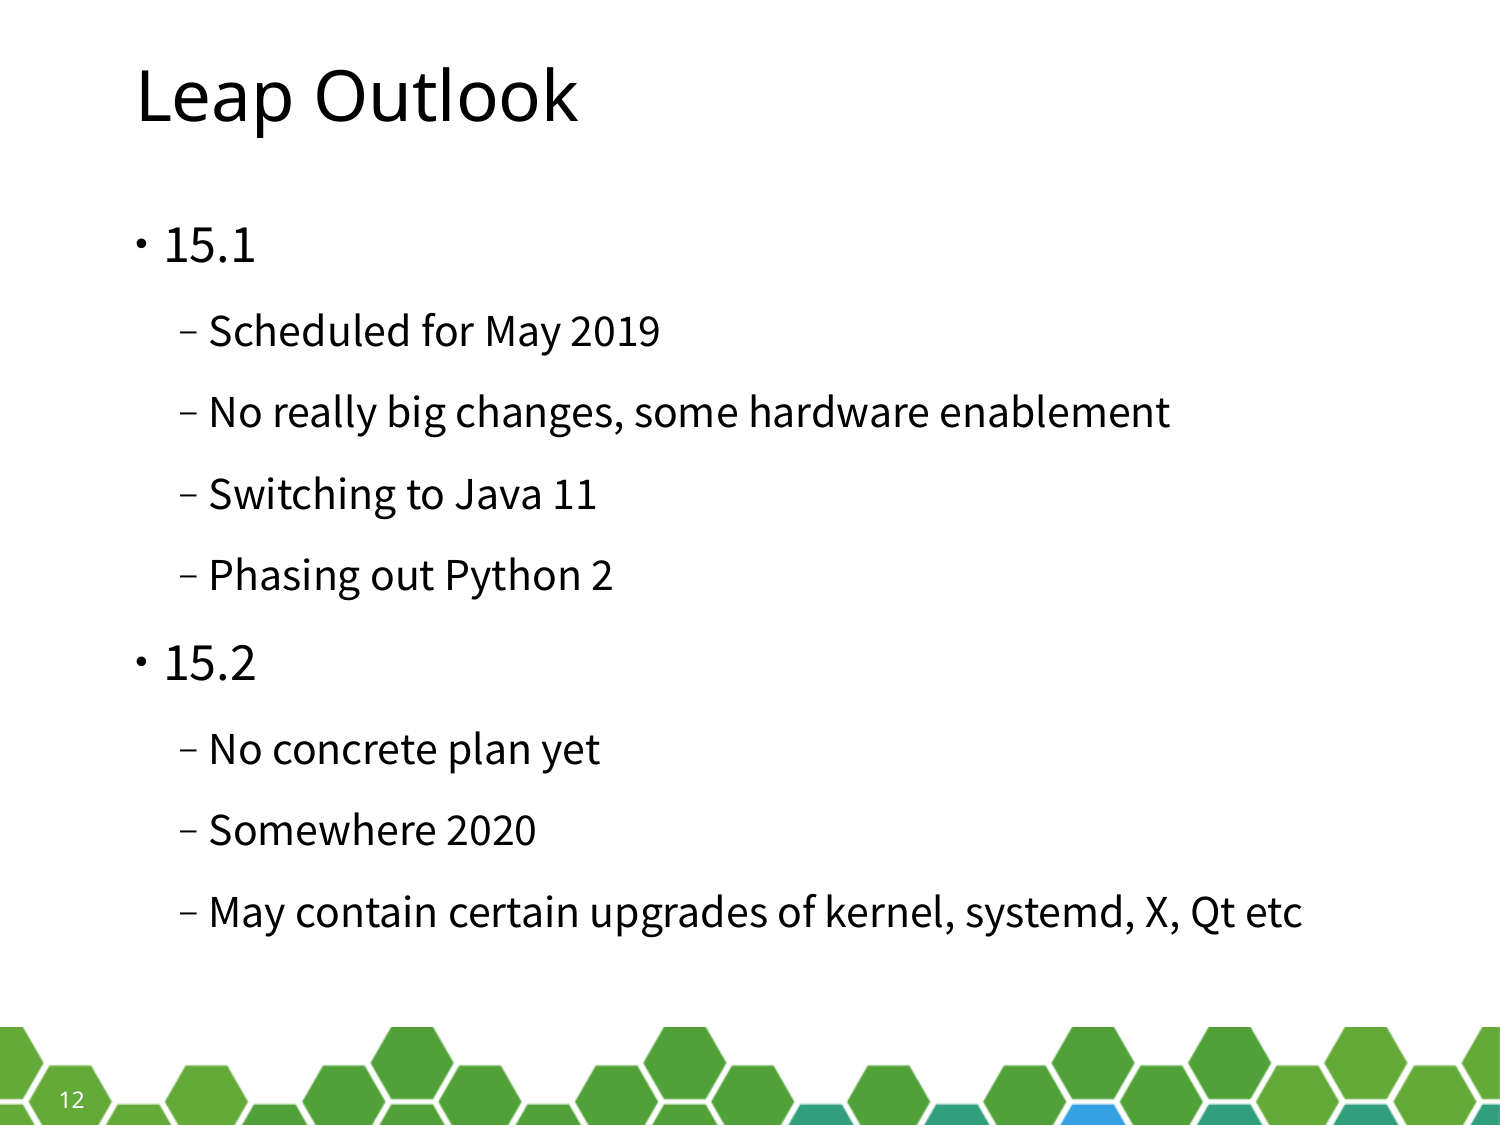

# Leap Outlook
15.1
Scheduled for May 2019
No really big changes, some hardware enablement
Switching to Java 11
Phasing out Python 2
15.2
No concrete plan yet
Somewhere 2020
May contain certain upgrades of kernel, systemd, X, Qt etc